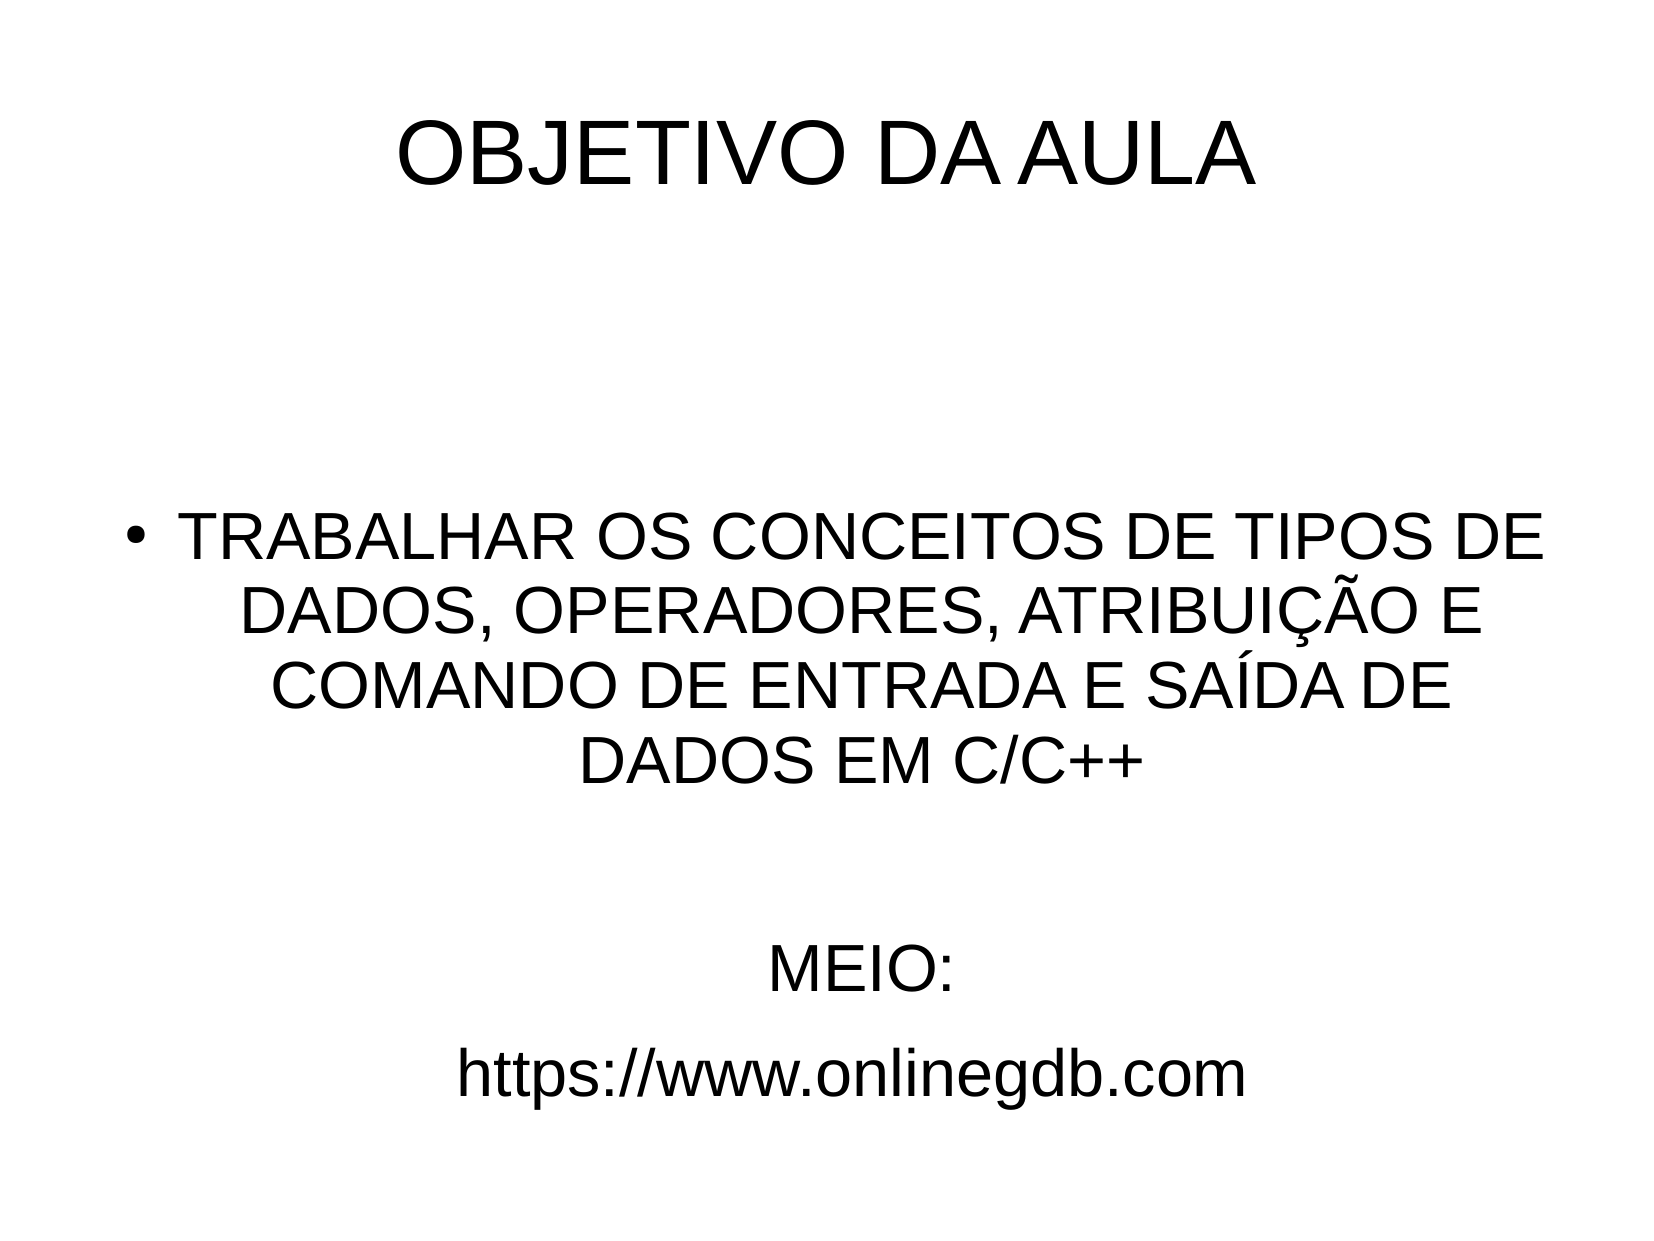

# OBJETIVO DA AULA
TRABALHAR OS CONCEITOS DE TIPOS DE DADOS, OPERADORES, ATRIBUIÇÃO E COMANDO DE ENTRADA E SAÍDA DE DADOS EM C/C++
MEIO:
https://www.onlinegdb.com